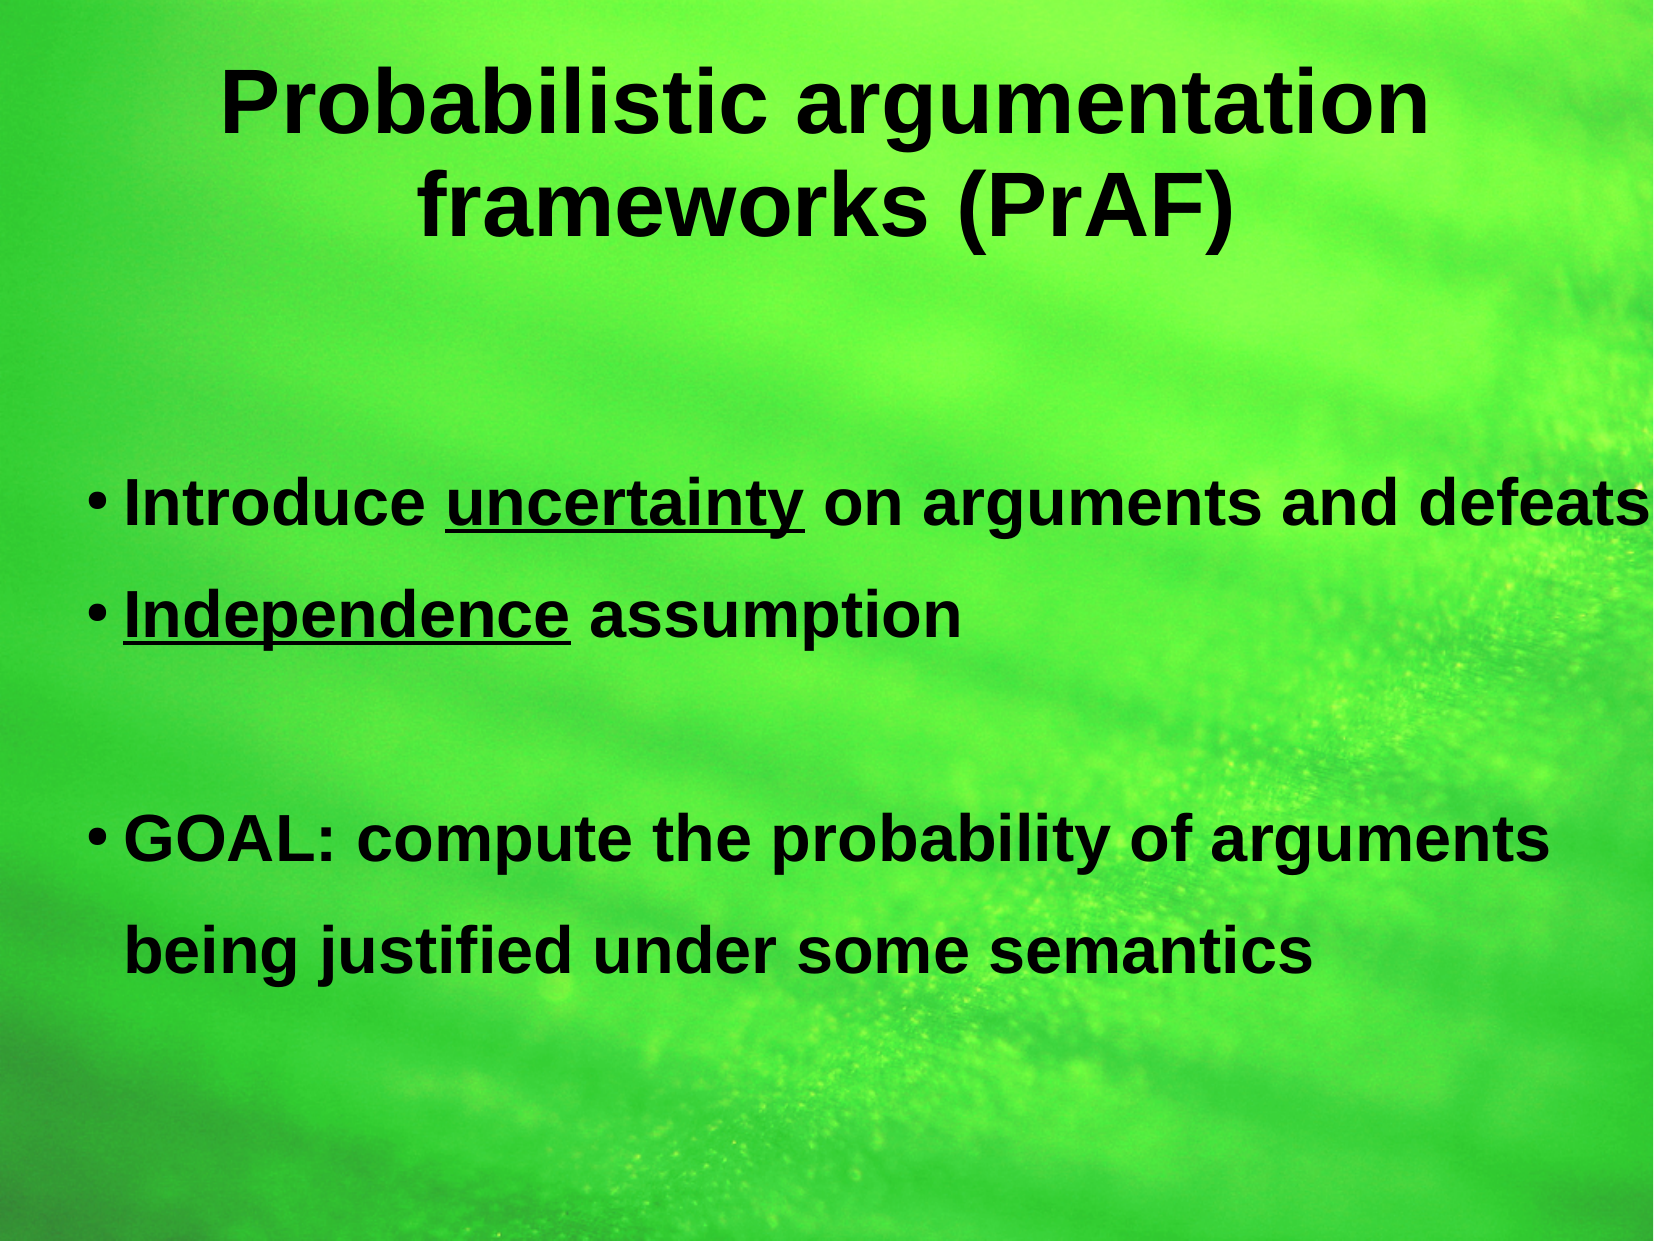

# Probabilistic argumentation frameworks (PrAF)
Introduce uncertainty on arguments and defeats
Independence assumption
GOAL: compute the probability of arguments being justified under some semantics